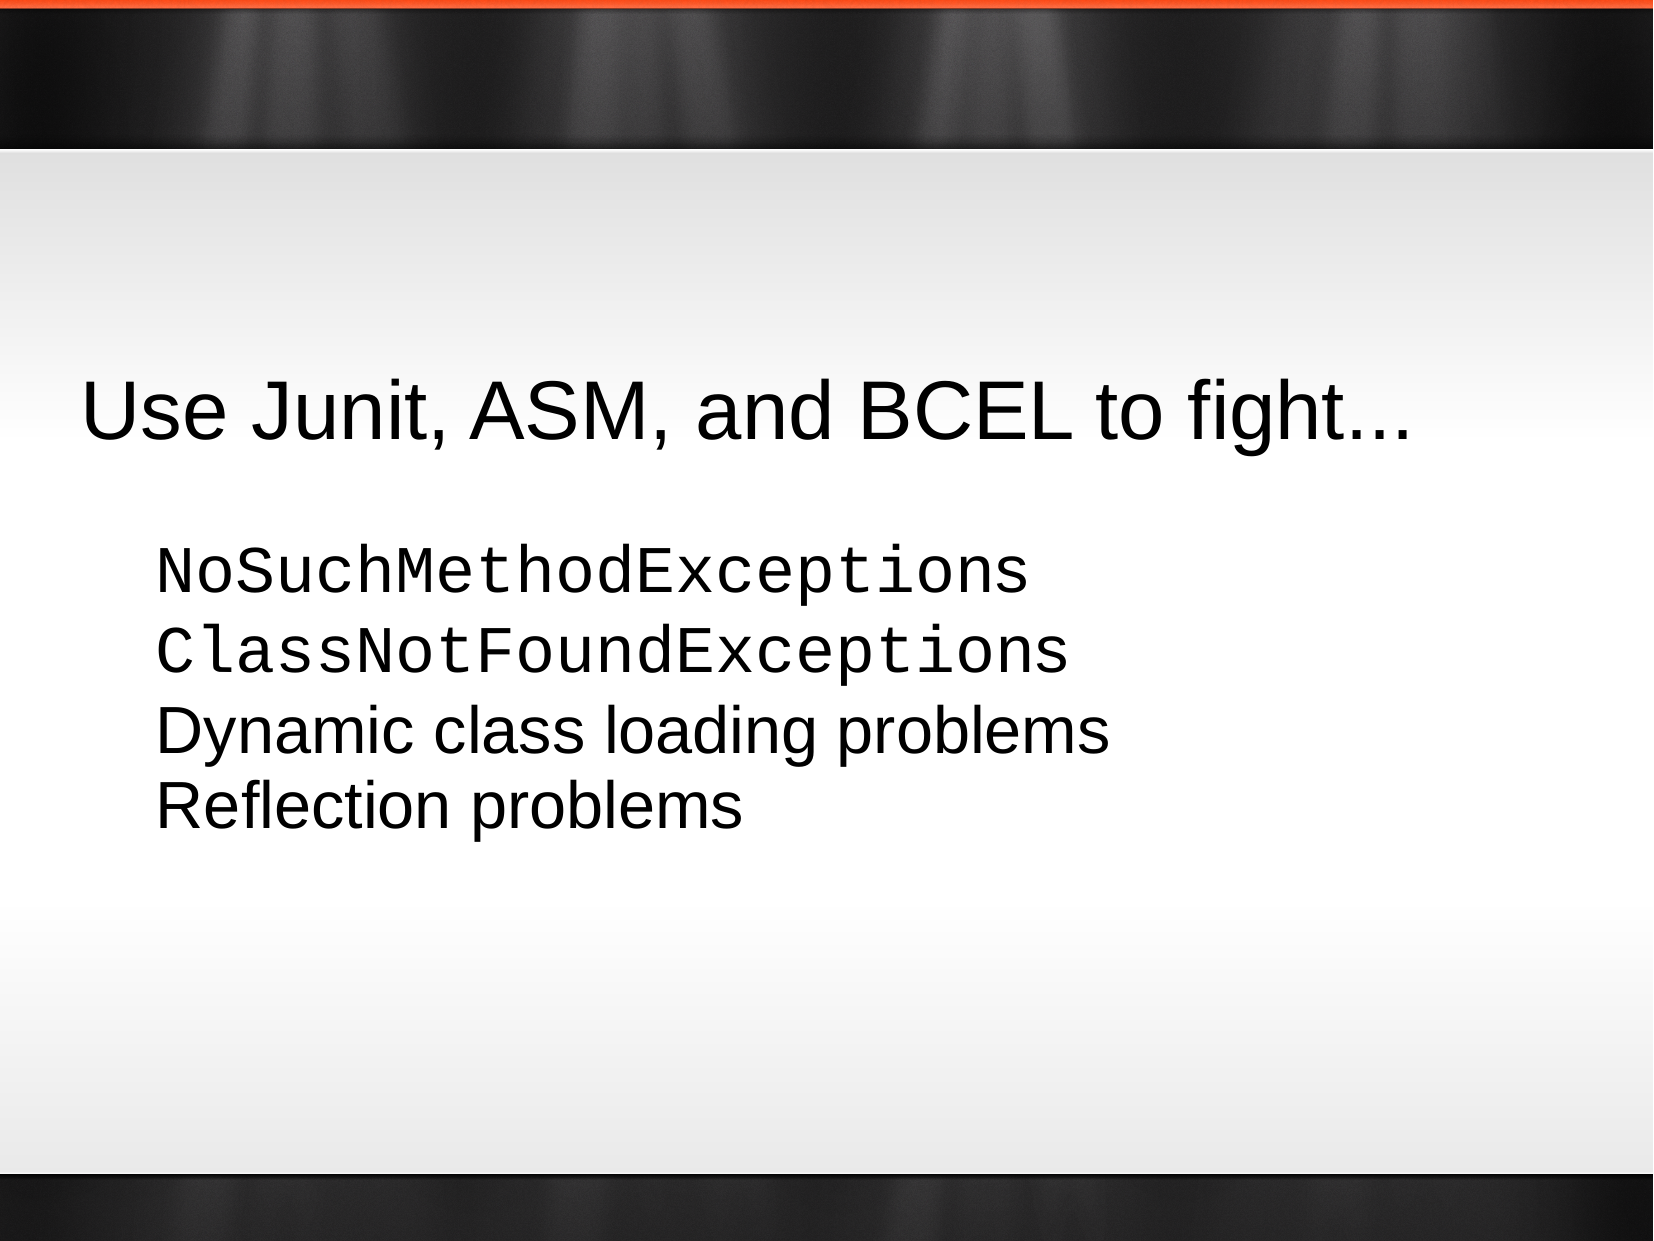

Use Junit, ASM, and BCEL to fight...
	NoSuchMethodExceptions
	ClassNotFoundExceptions
	Dynamic class loading problems
	Reflection problems